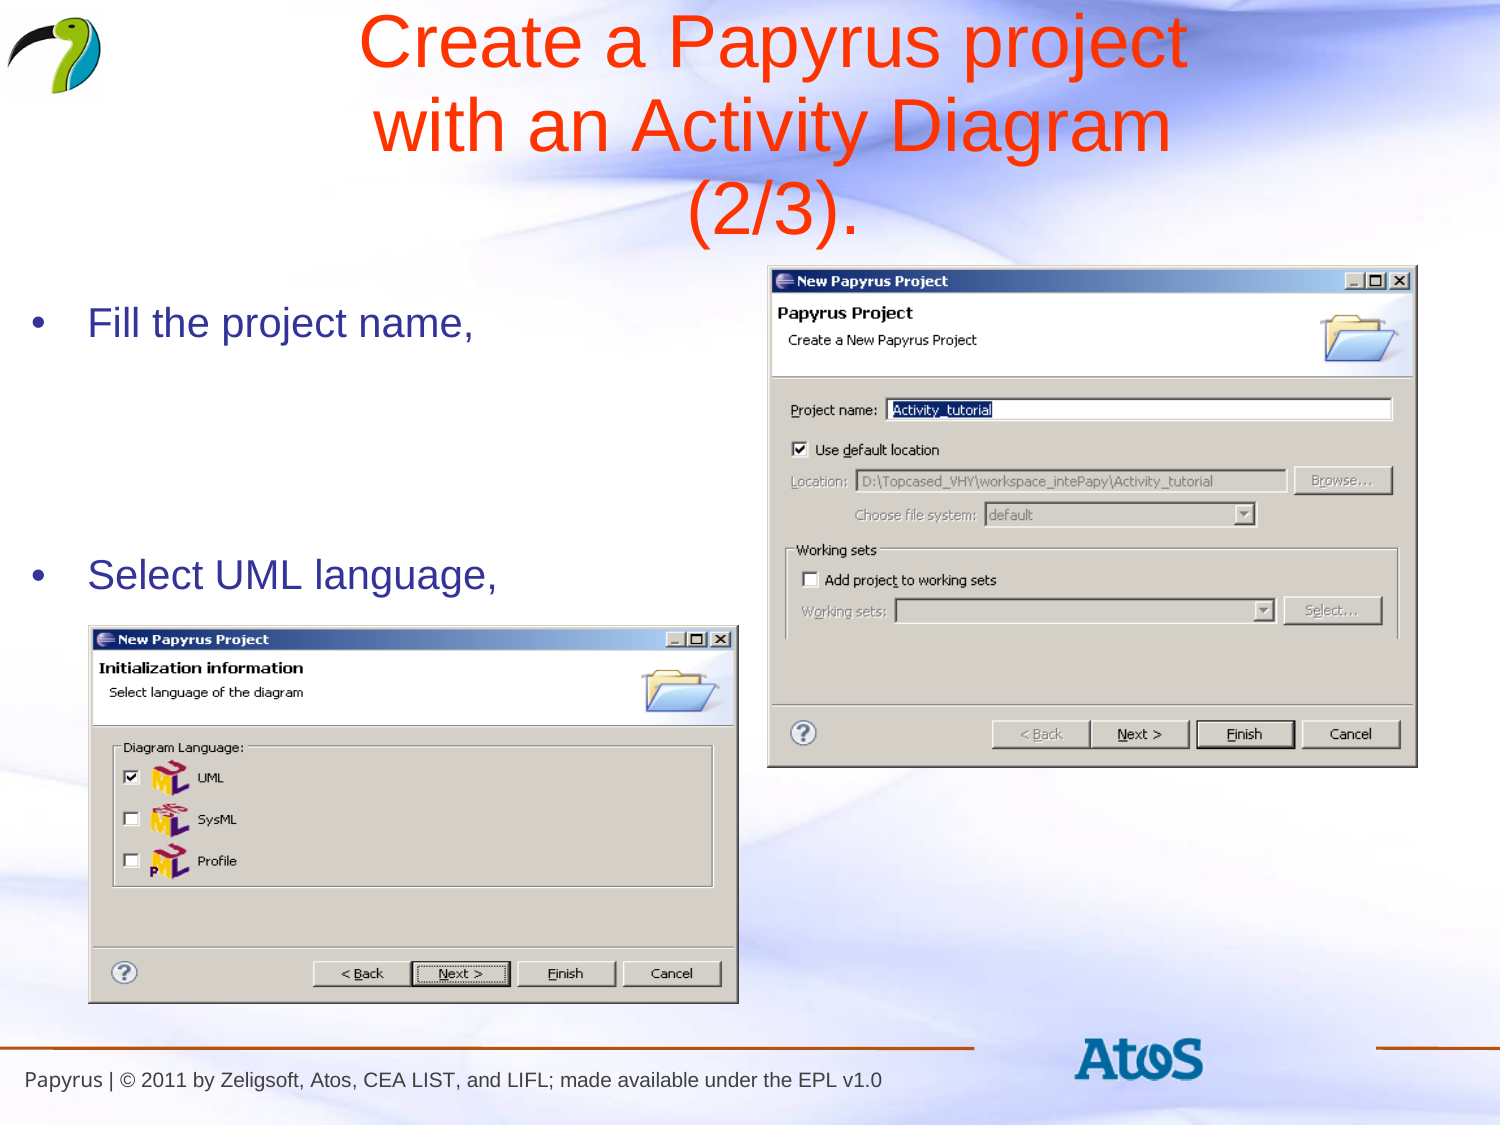

# Create a Papyrus project with an Activity Diagram (2/3).
Fill the project name,
Select UML language,